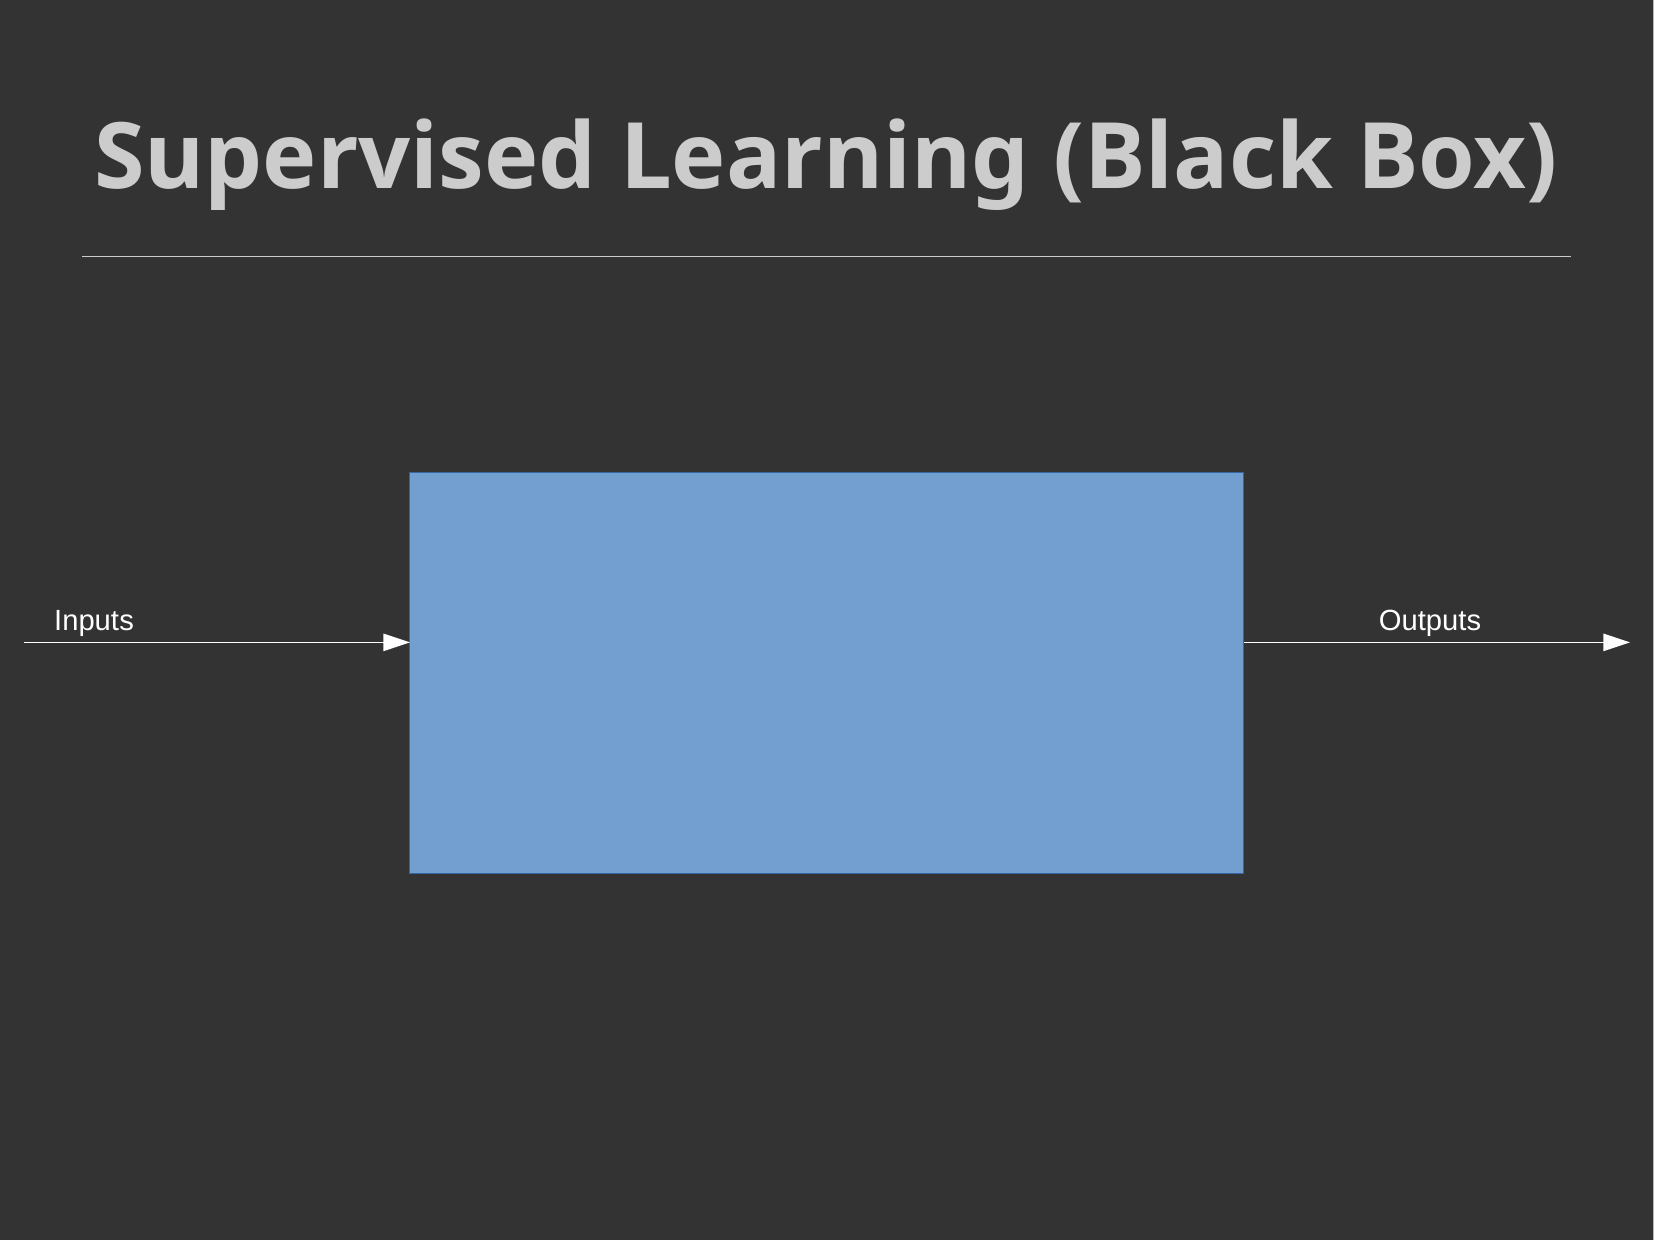

# Supervised Learning (Black Box)
Inputs
Outputs